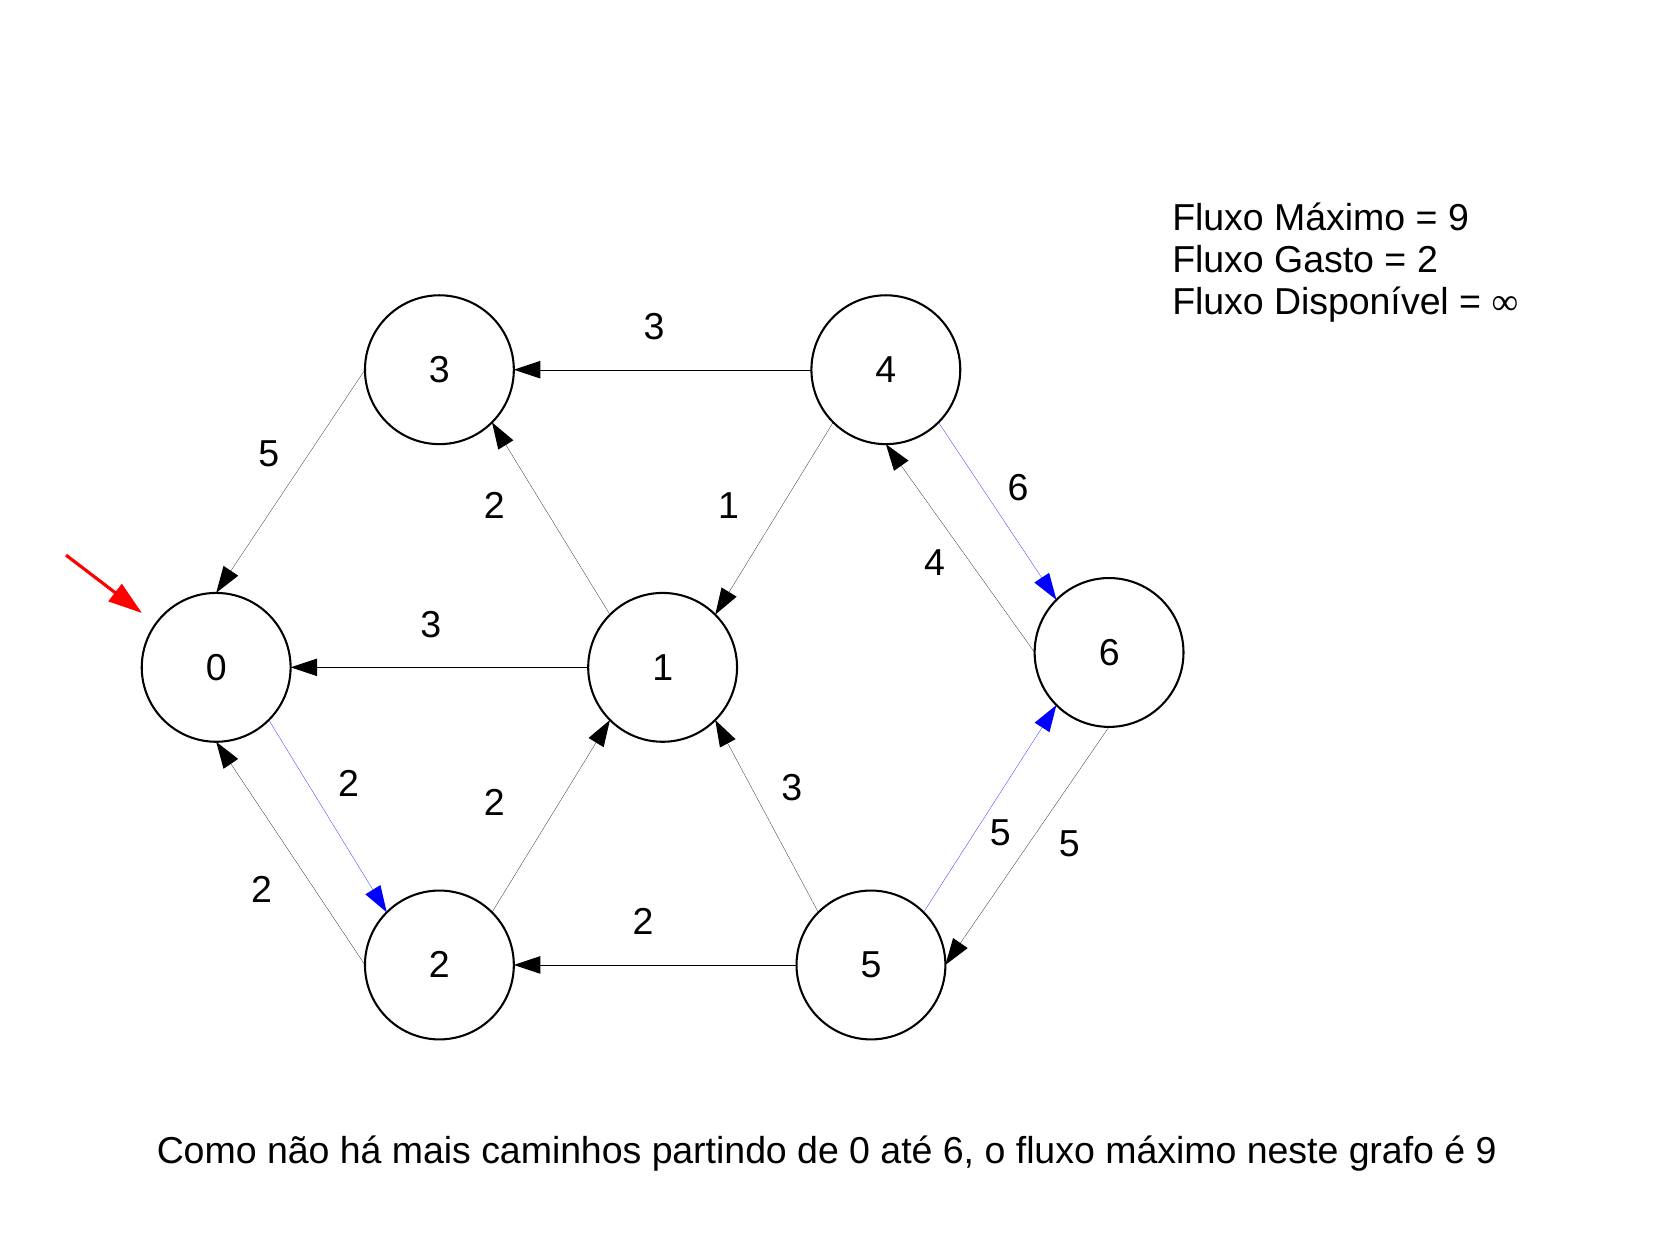

Fluxo Máximo = 9
Fluxo Gasto = 2
Fluxo Disponível = ∞
3
4
3
5
6
2
1
4
6
0
1
3
2
3
2
5
5
2
2
5
2
Como não há mais caminhos partindo de 0 até 6, o fluxo máximo neste grafo é 9